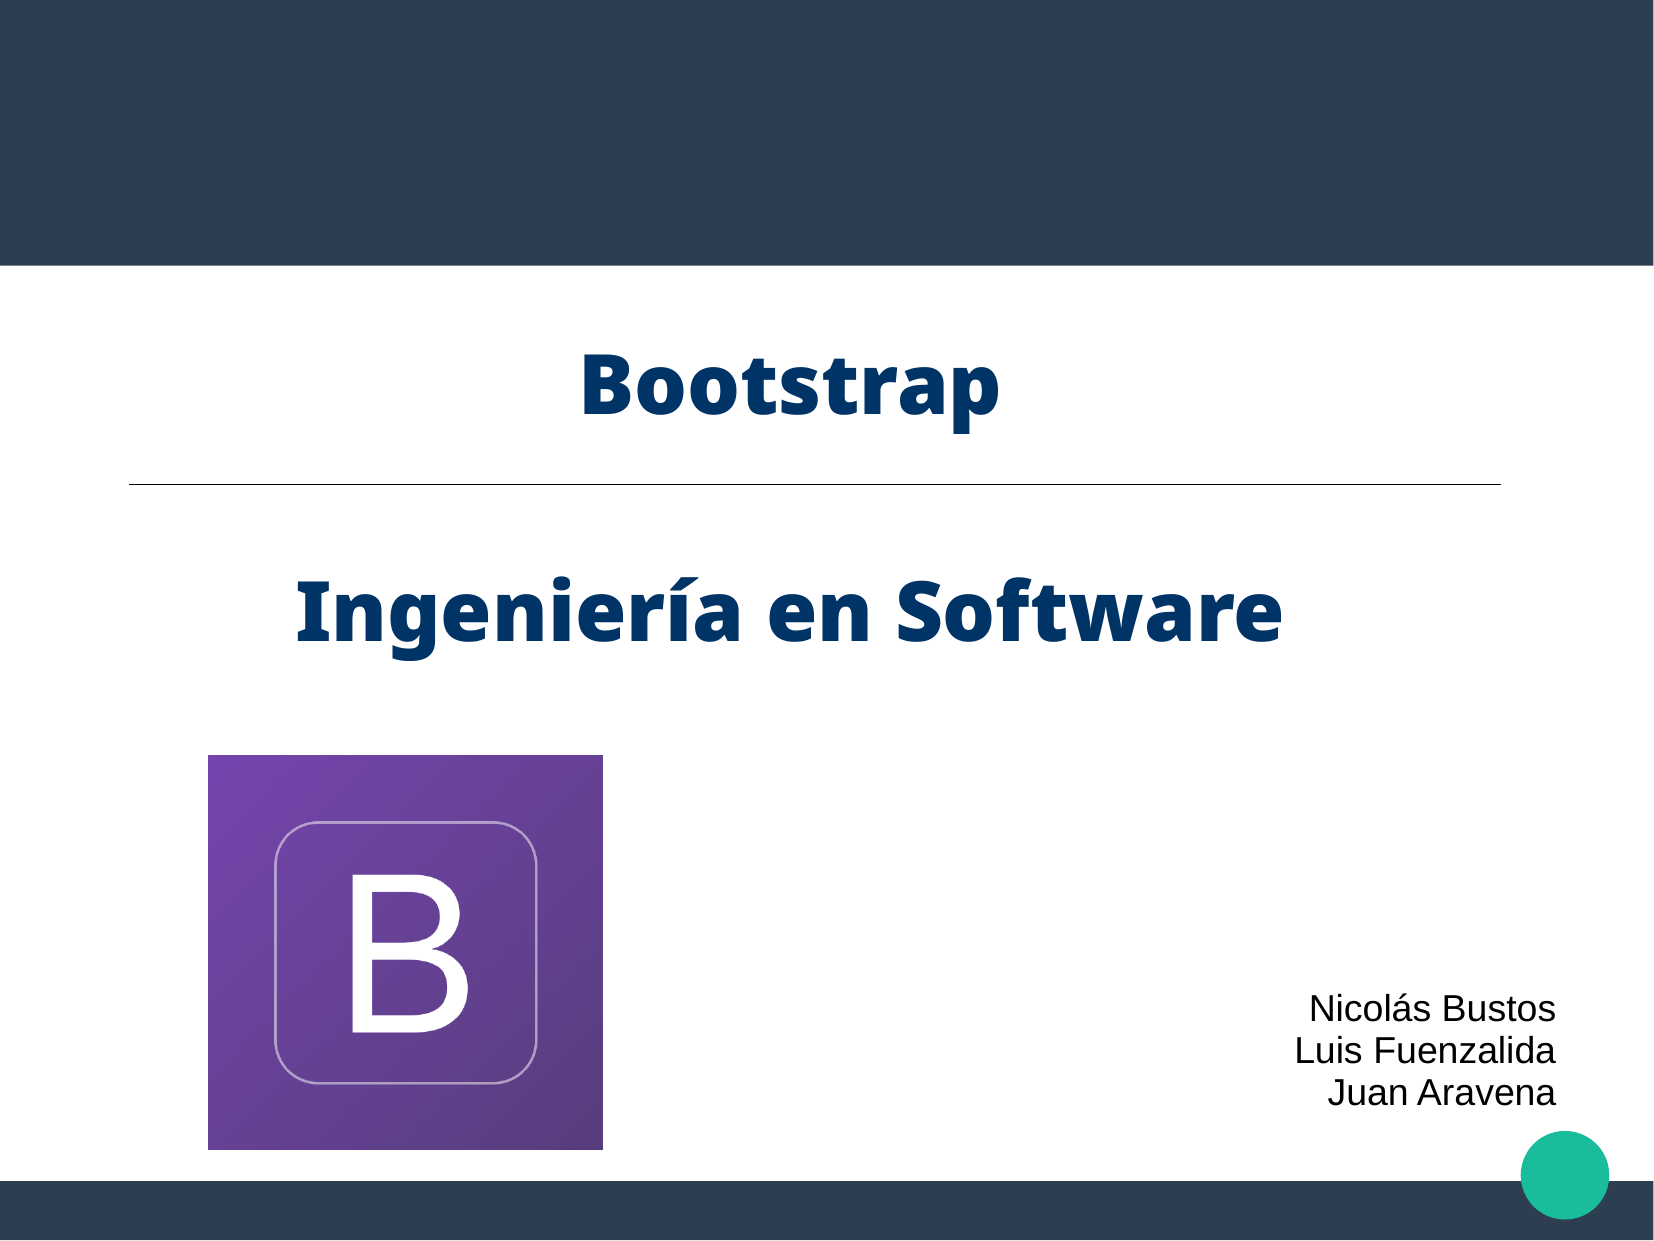

# Bootstrap Ingeniería en Software
Nicolás Bustos
Luis Fuenzalida
Juan Aravena